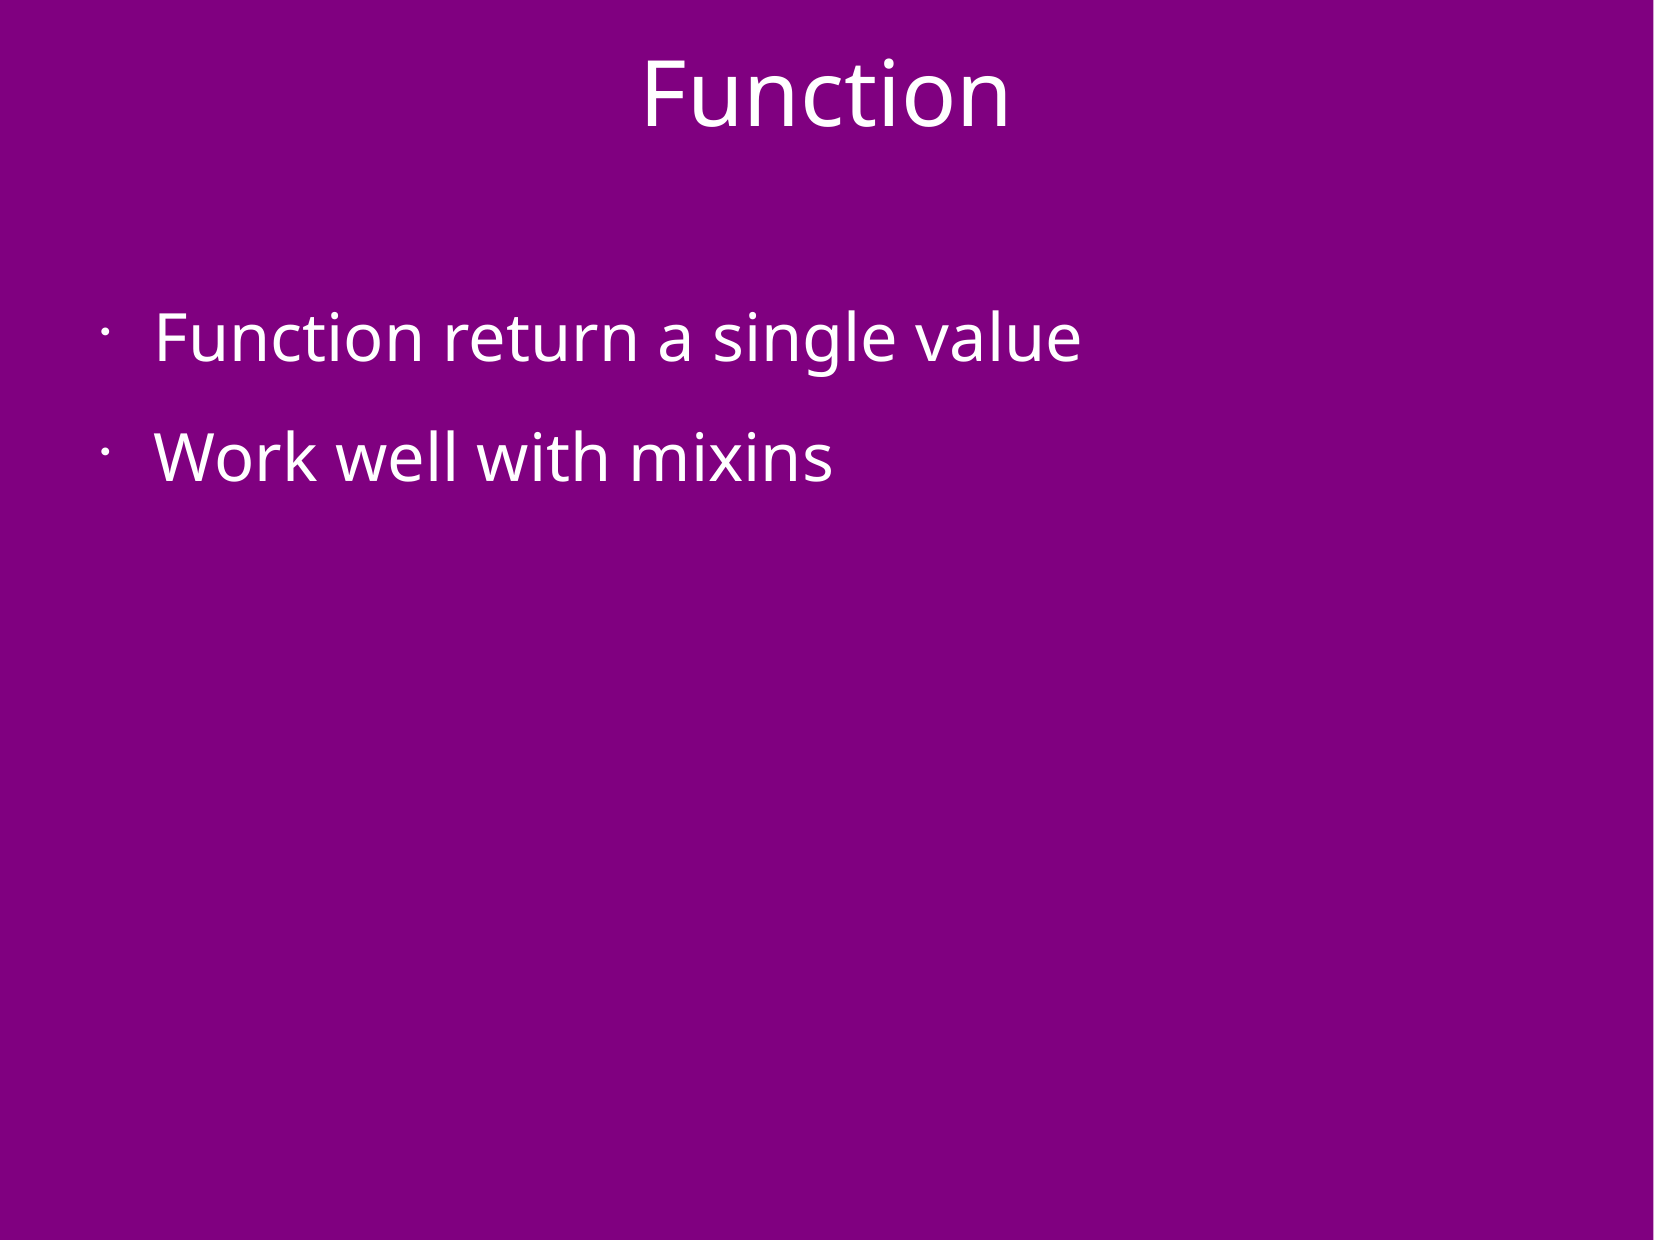

# Function
Function return a single value
Work well with mixins